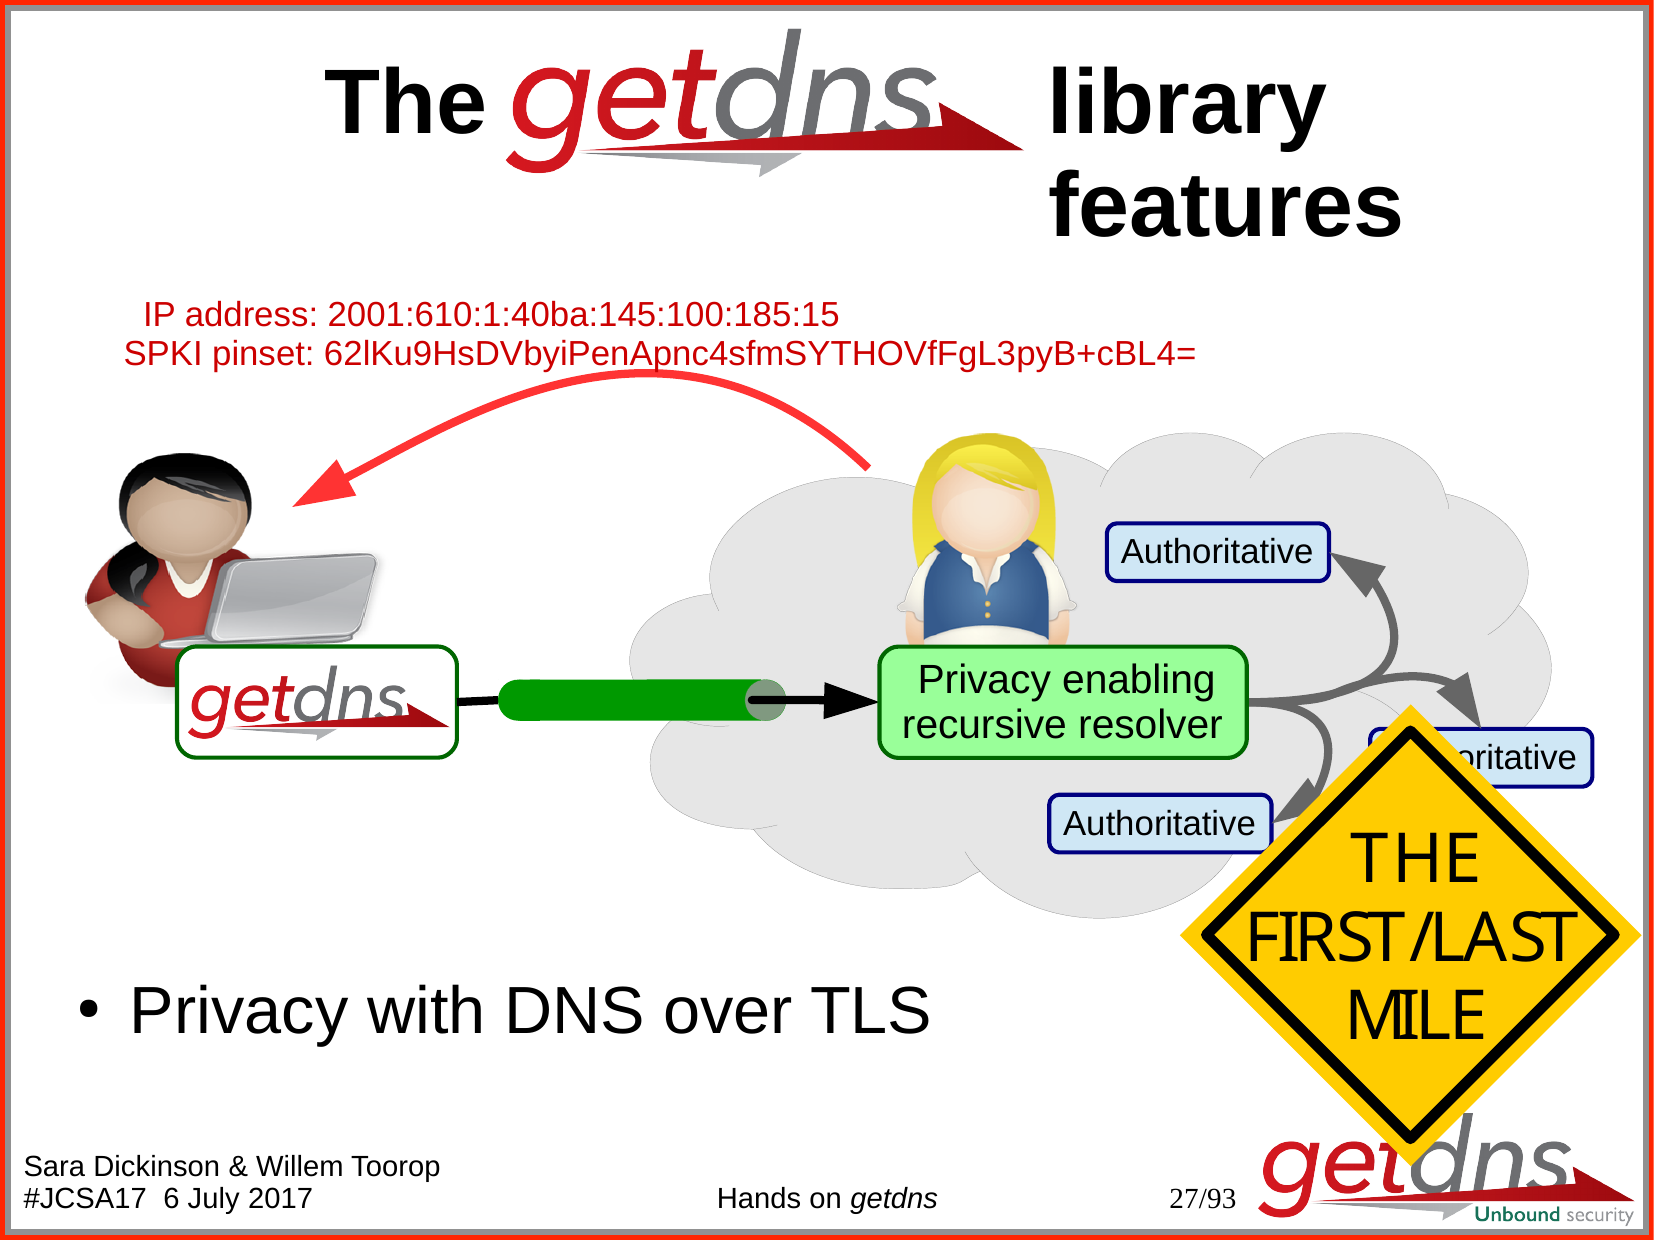

# The library
features
Privacy with DNS over TLS
27